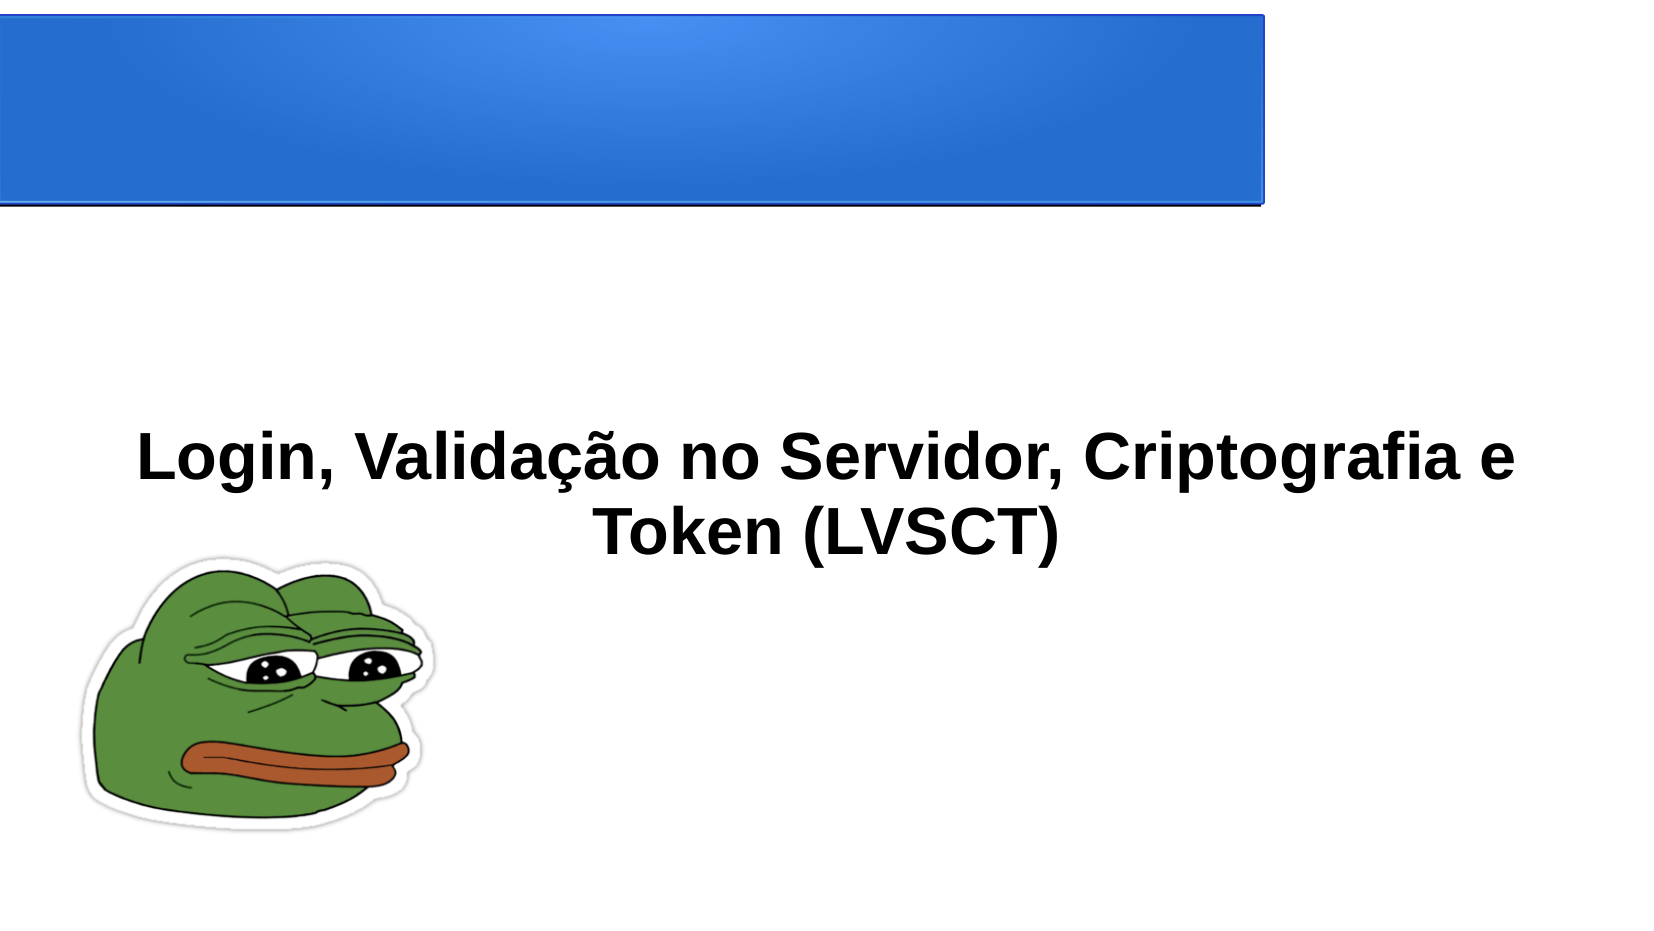

Login, Validação no Servidor, Criptografia e Token (LVSCT)